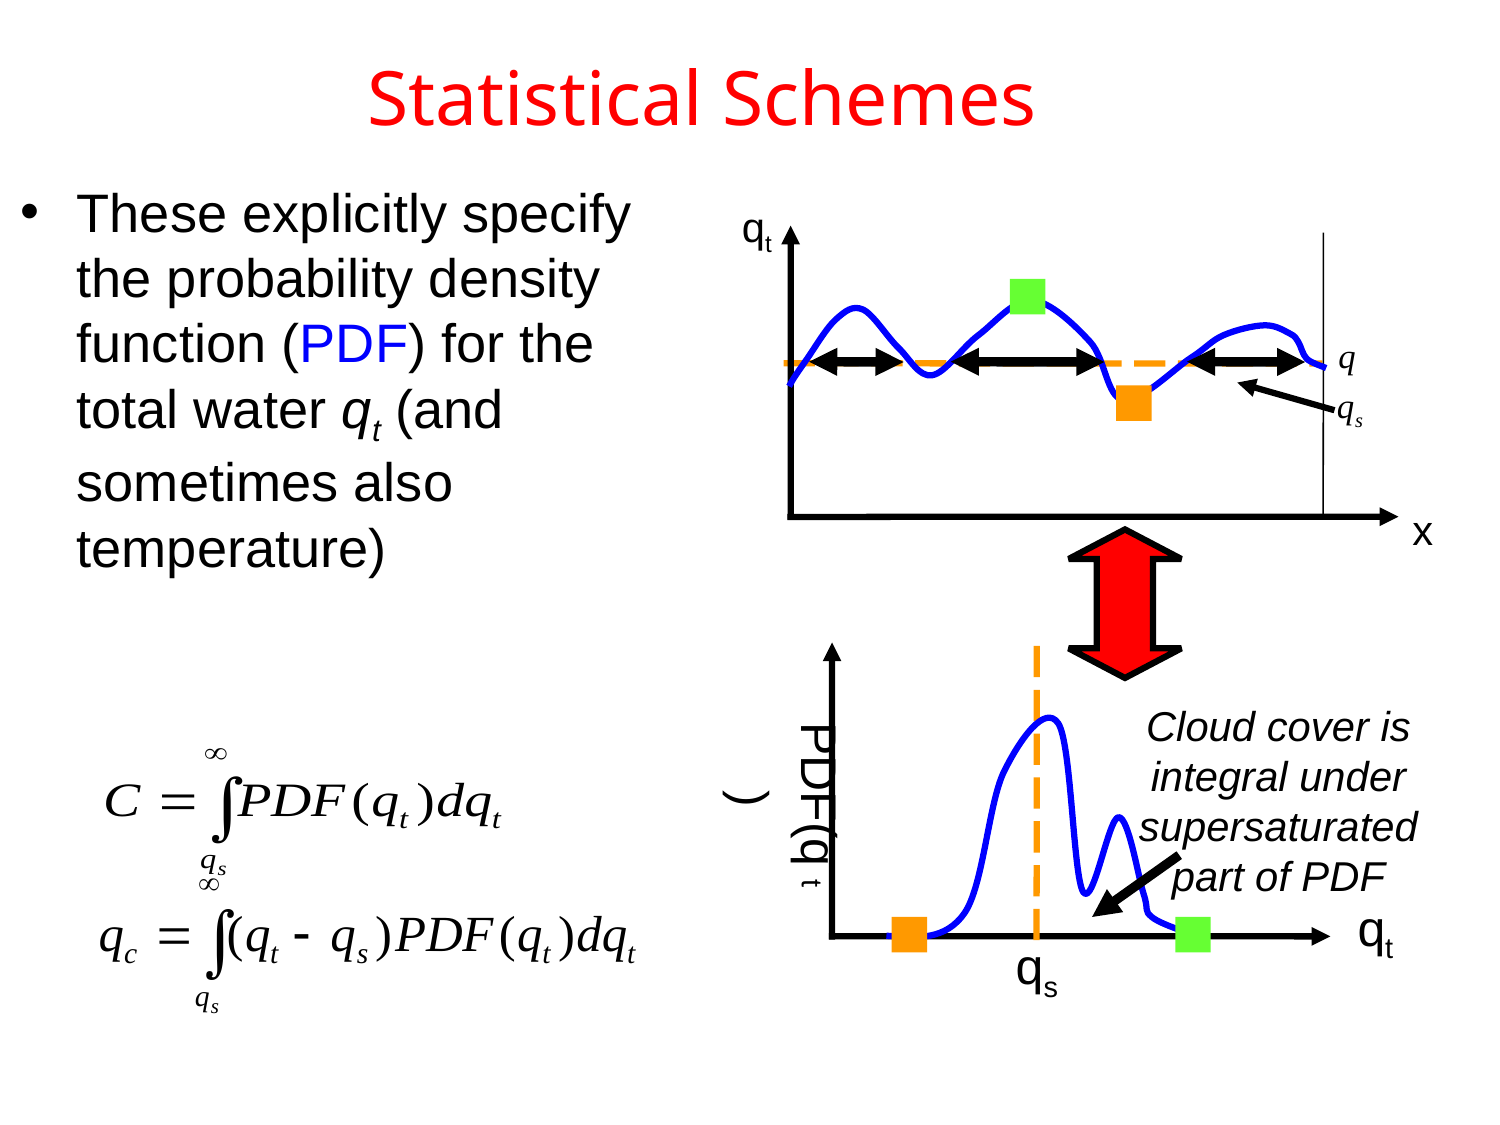

# Statistical Schemes
These explicitly specify the probability density function (PDF) for the total water qt (and sometimes also temperature)‏
qt
x
qs
PDF(qt)‏
qt
Cloud cover is integral under supersaturated part of PDF